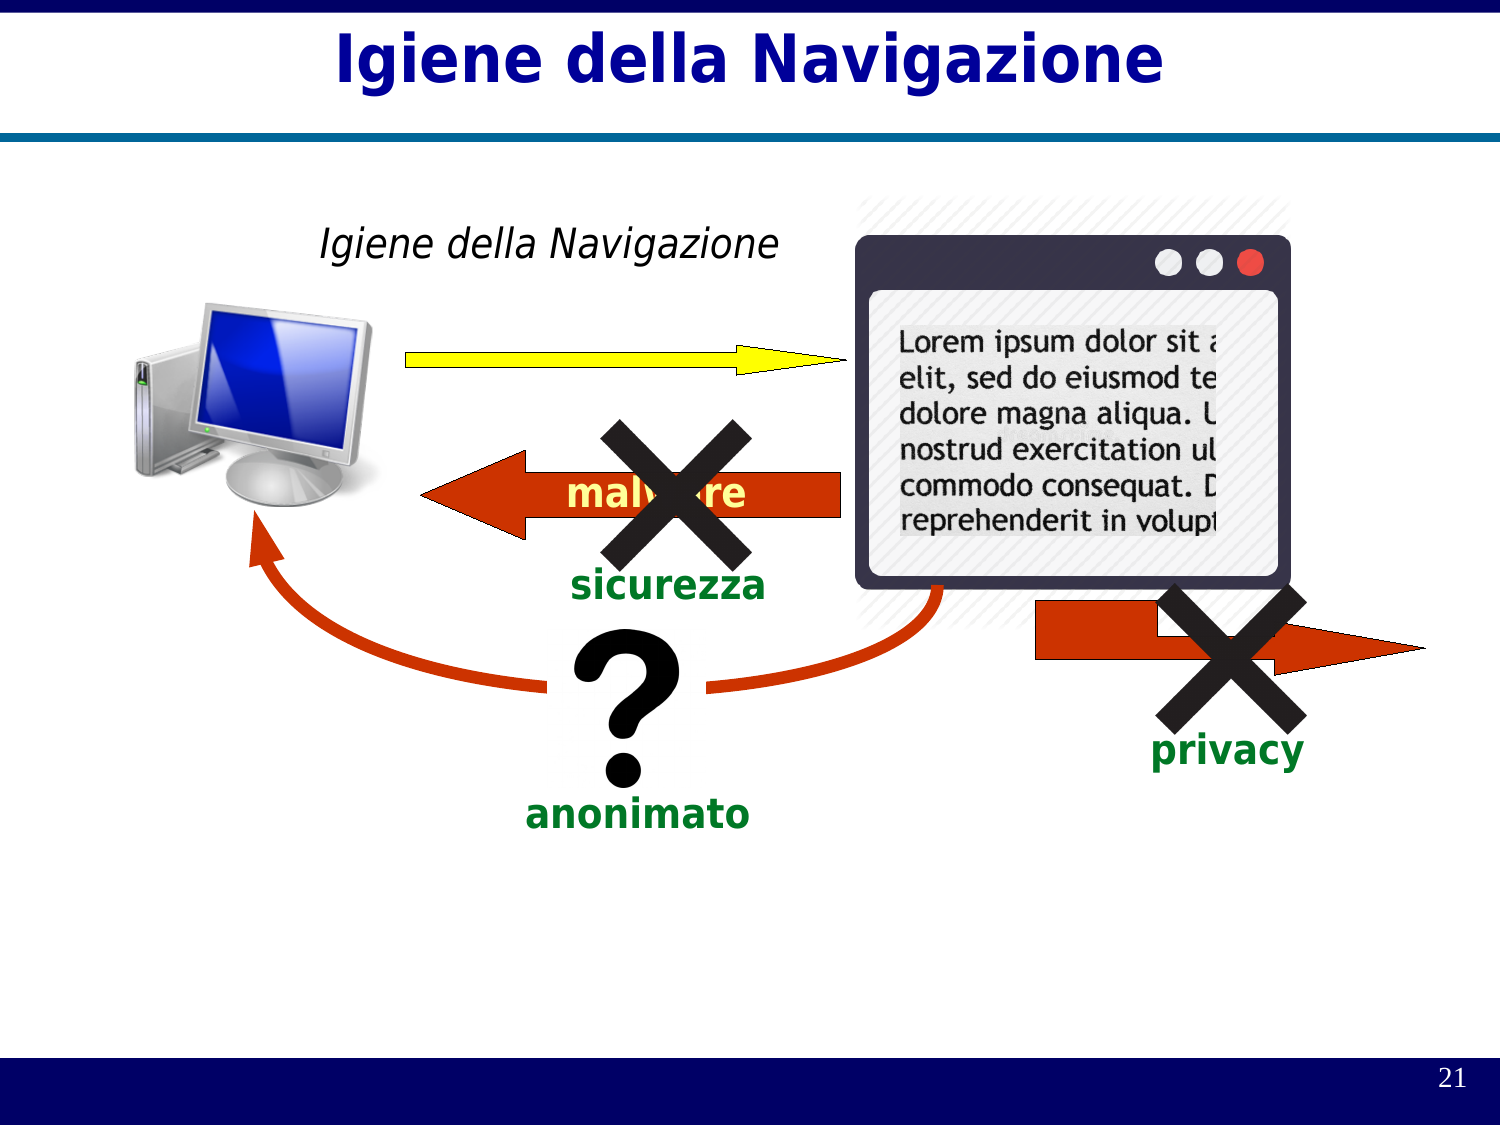

# Igiene della Navigazione
Igiene della Navigazione
malware
sicurezza
privacy
anonimato